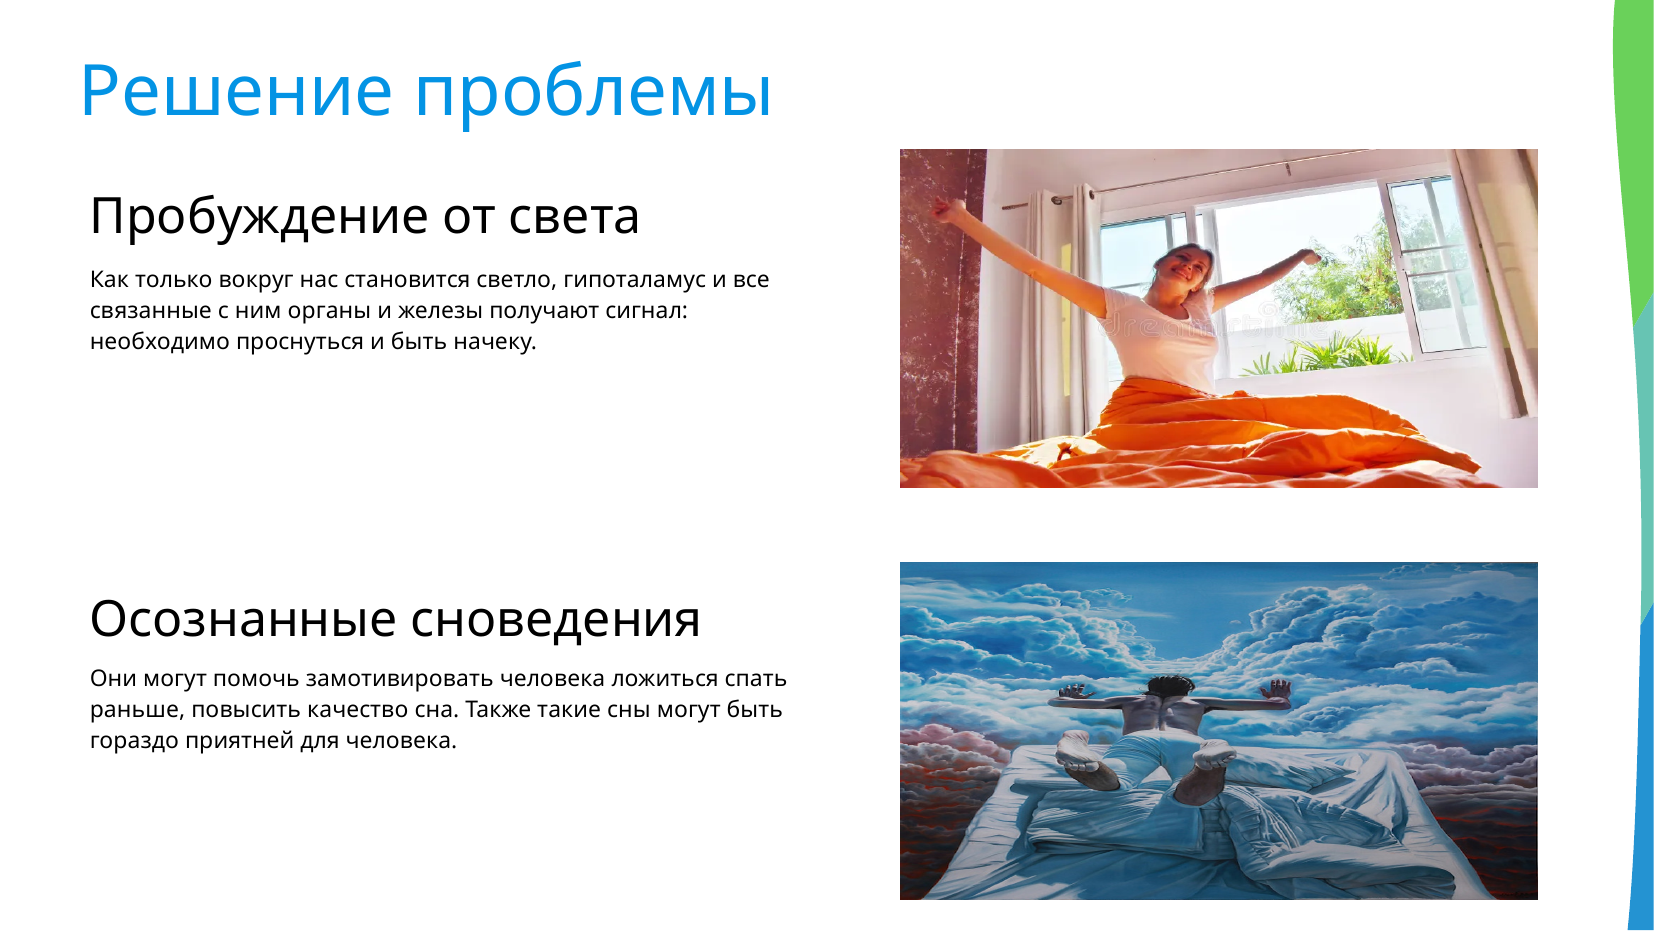

Решение проблемы
Пробуждение от света
Как только вокруг нас становится светло, гипоталамус и все связанные с ним органы и железы получают сигнал: необходимо проснуться и быть начеку.
Осознанные сноведения
Они могут помочь замотивировать человека ложиться спать раньше, повысить качество сна. Также такие сны могут быть гораздо приятней для человека.